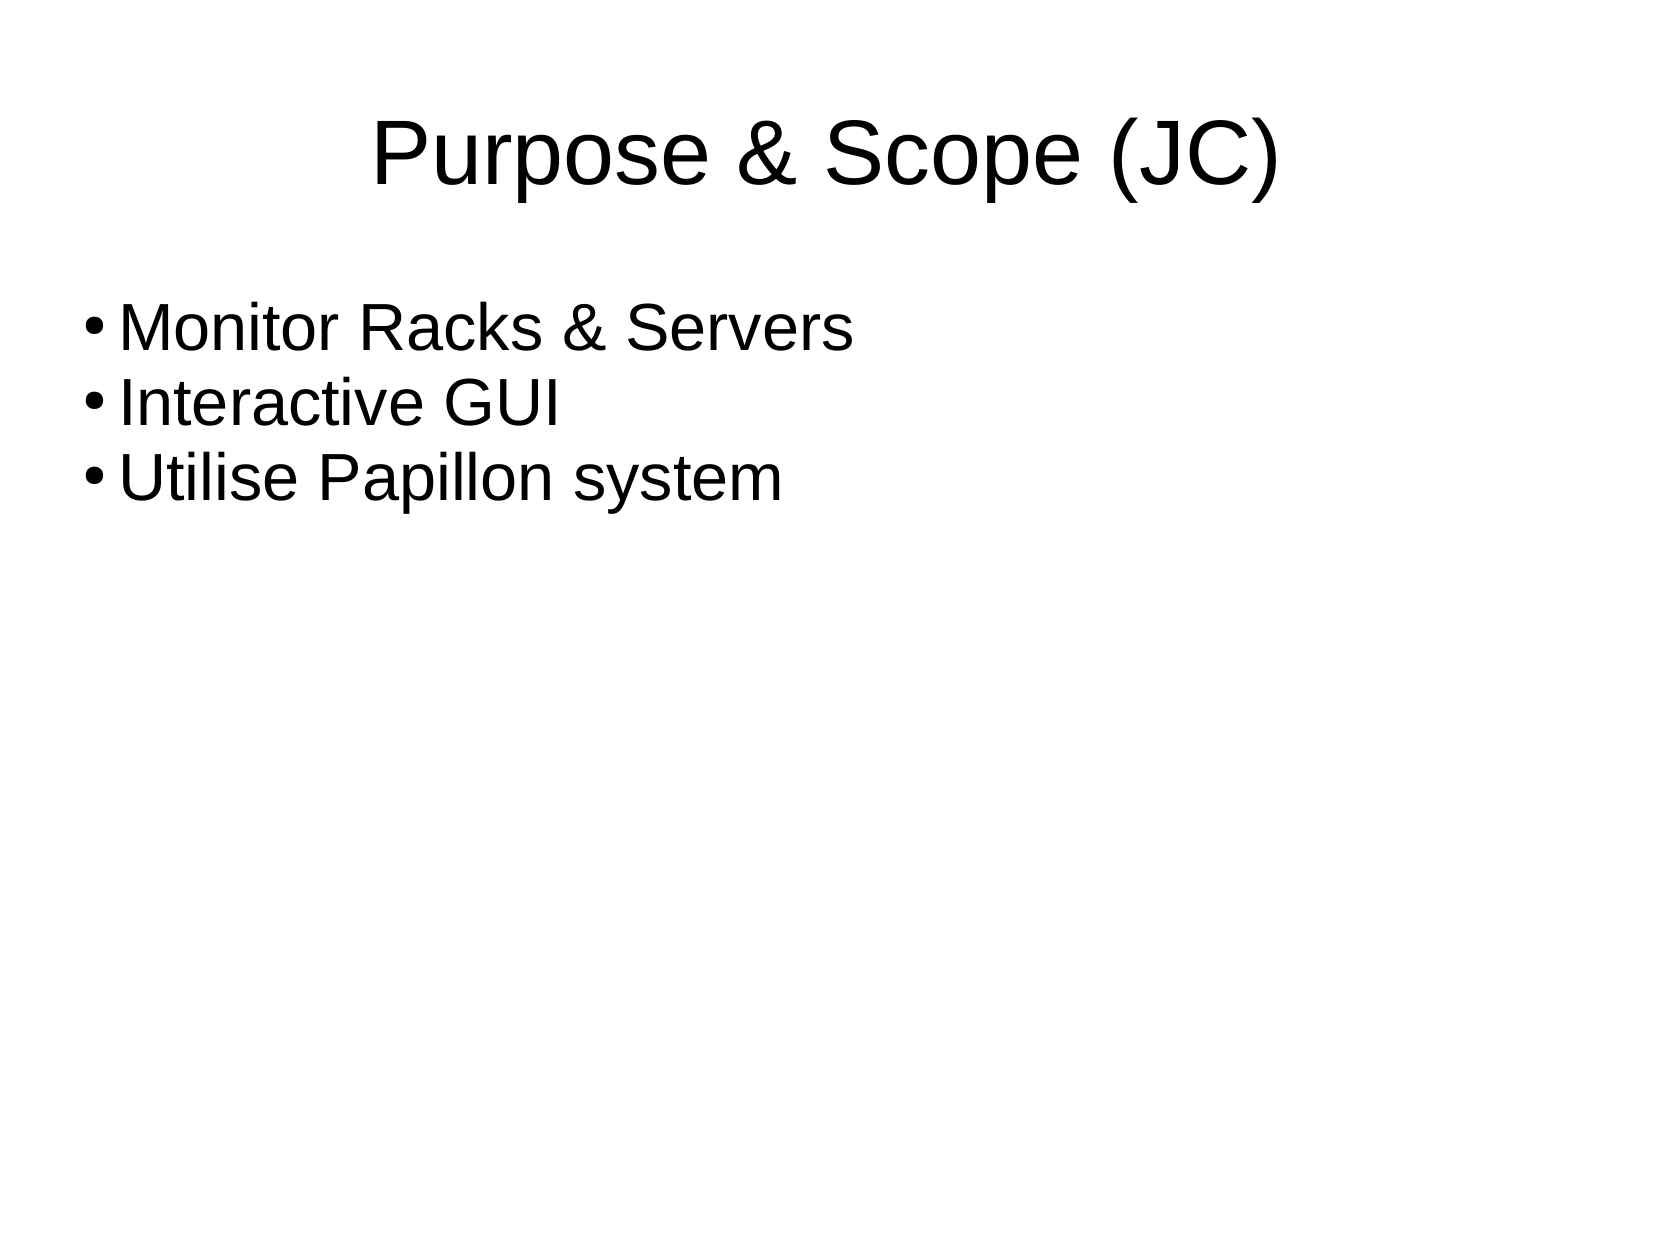

# Purpose & Scope (JC)
Monitor Racks & Servers
Interactive GUI
Utilise Papillon system